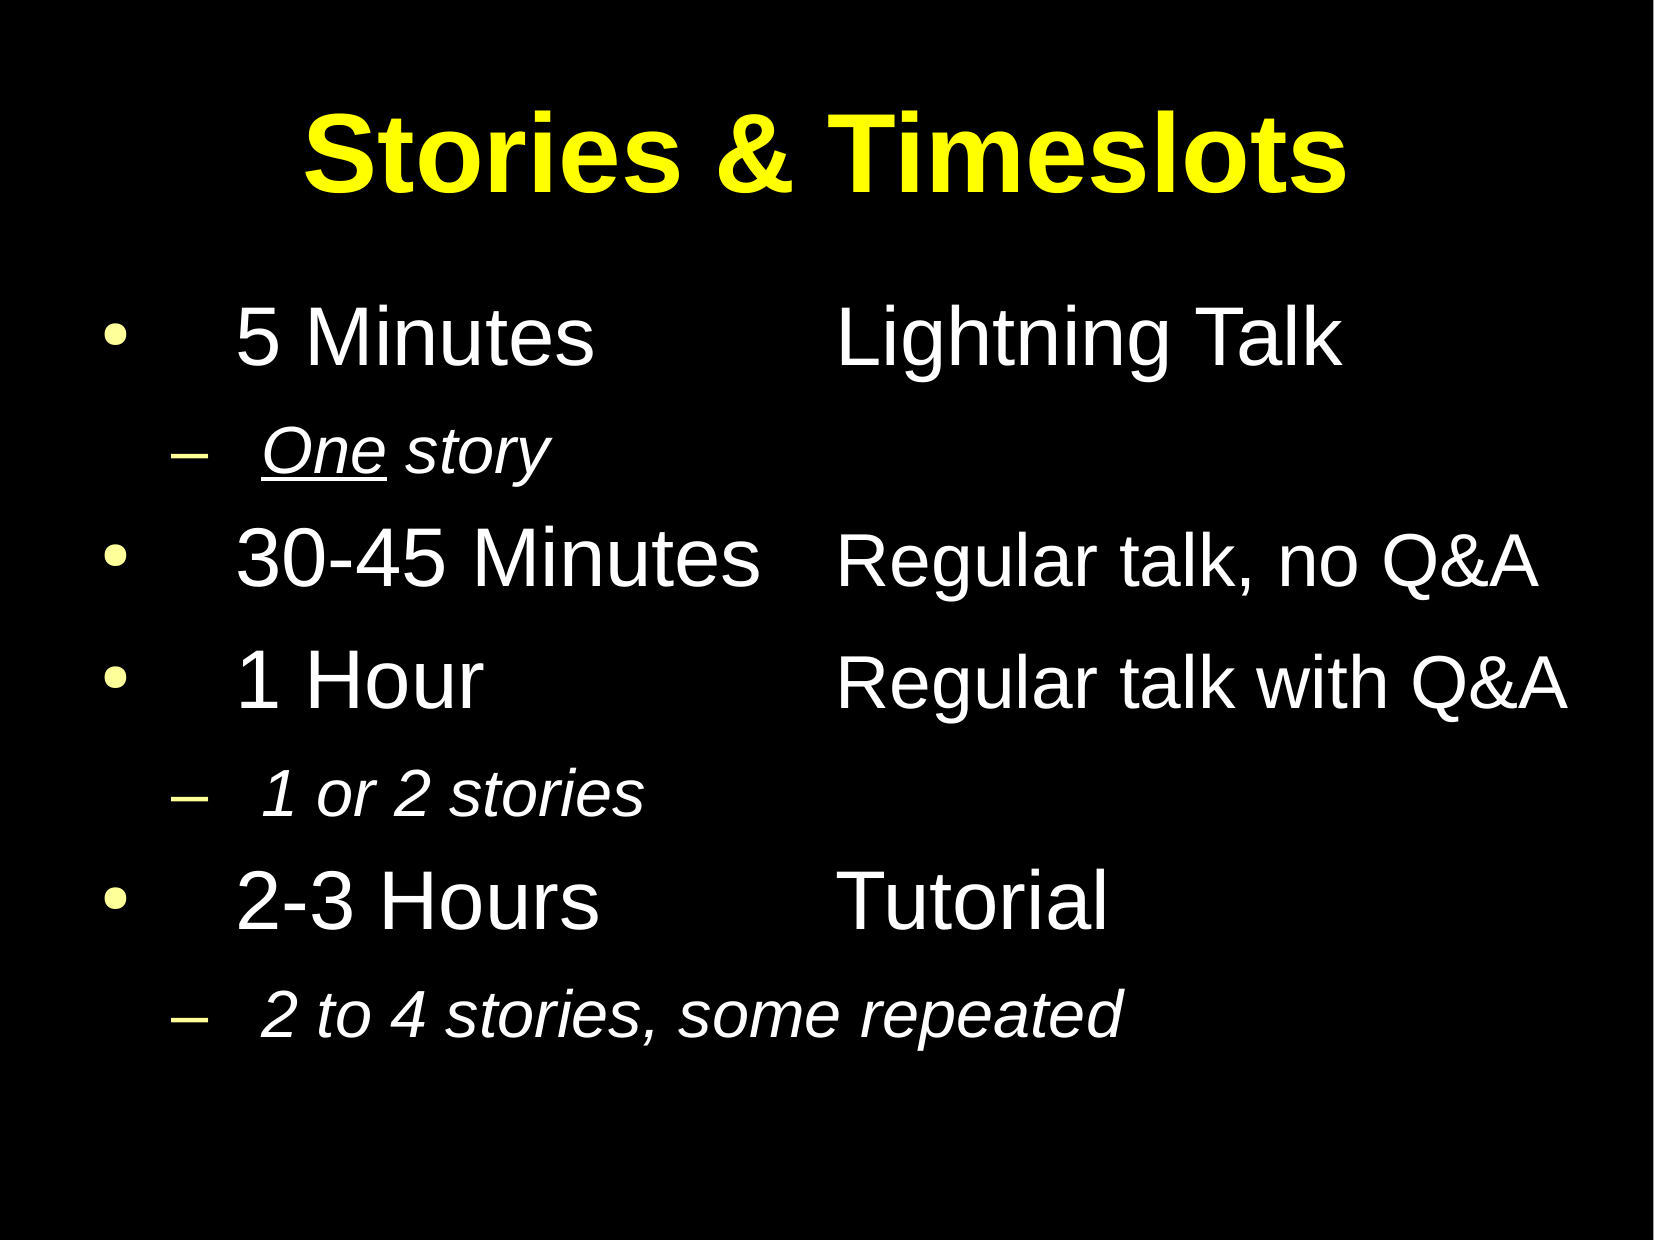

# Stories & Timeslots
5 Minutes				Lightning Talk
One story
30-45 Minutes	Regular talk, no Q&A
1 Hour					Regular talk with Q&A
1 or 2 stories
2-3 Hours				Tutorial
2 to 4 stories, some repeated